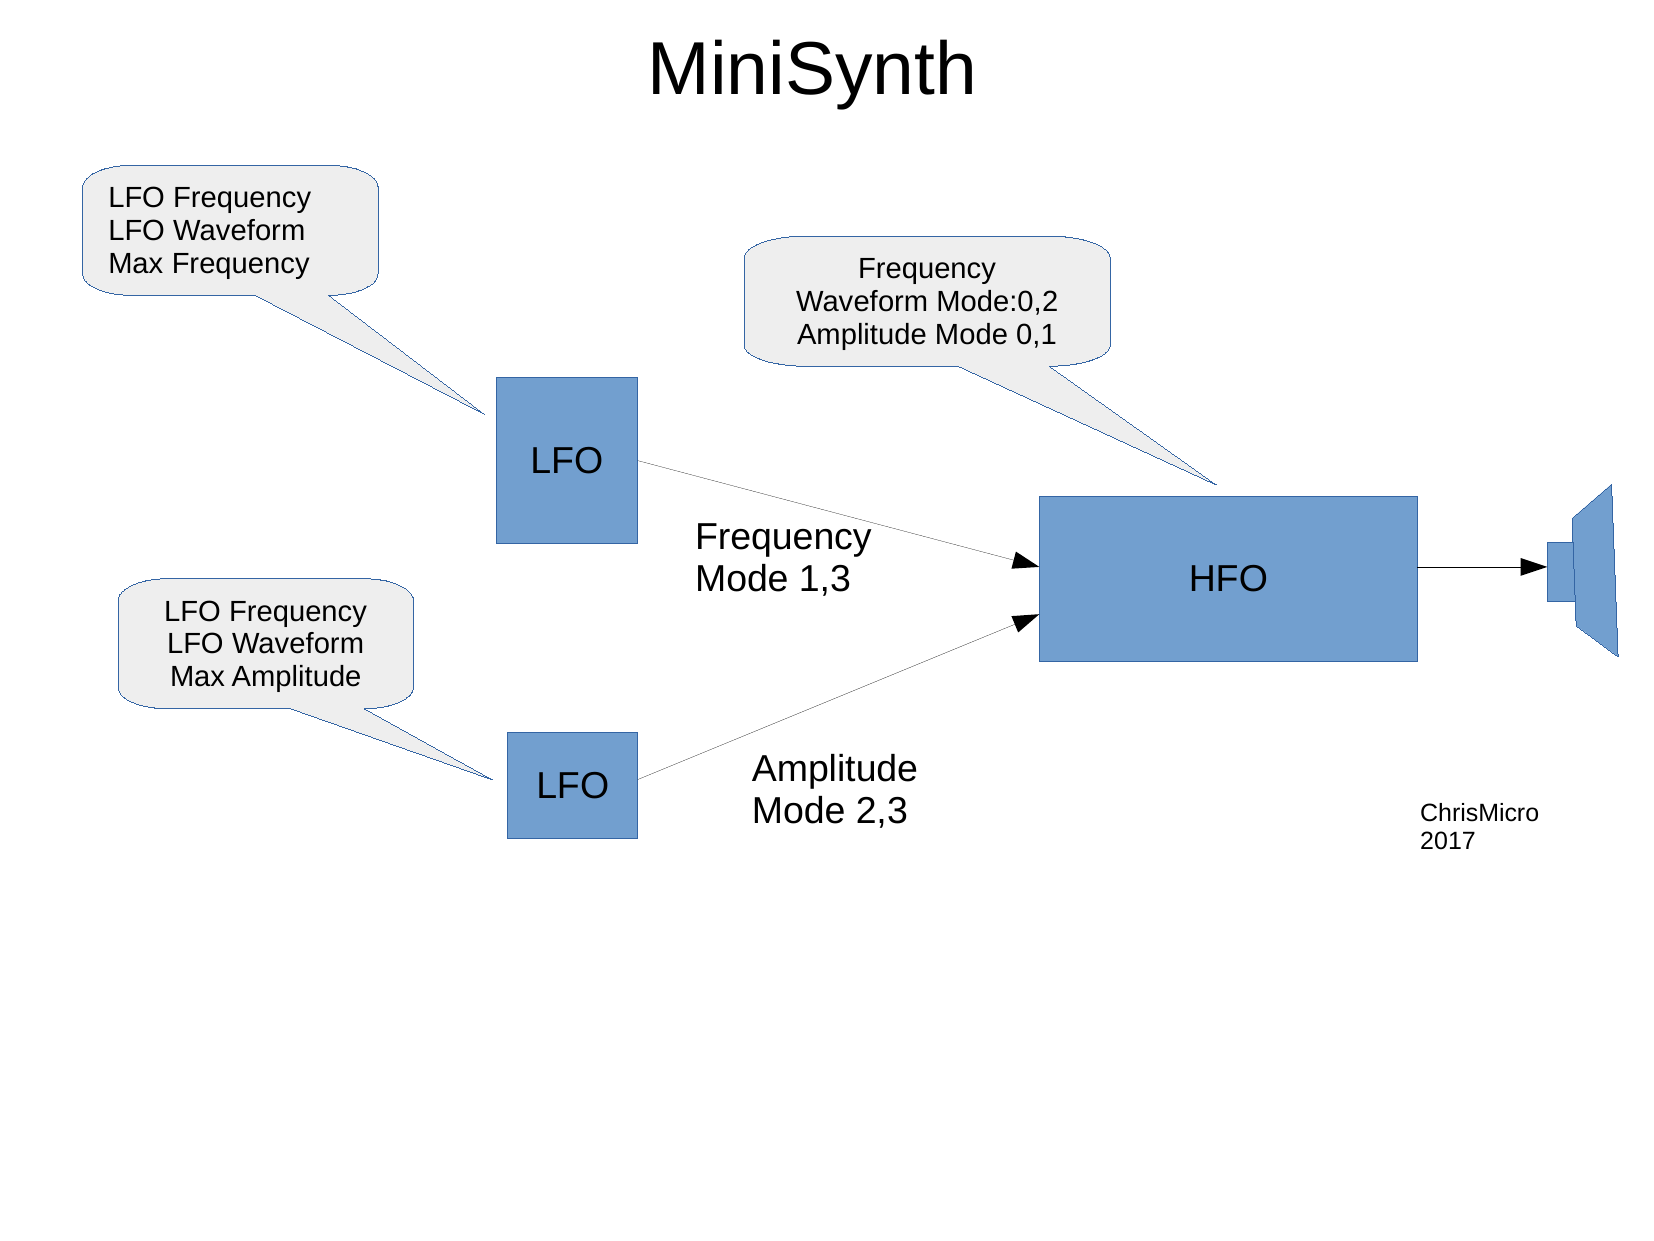

MiniSynth
LFO Frequency
LFO Waveform
Max Frequency
Frequency
Waveform Mode:0,2
Amplitude Mode 0,1
LFO
HFO
Frequency
Mode 1,3
LFO Frequency
LFO Waveform
Max Amplitude
LFO
Amplitude
Mode 2,3
ChrisMicro
2017